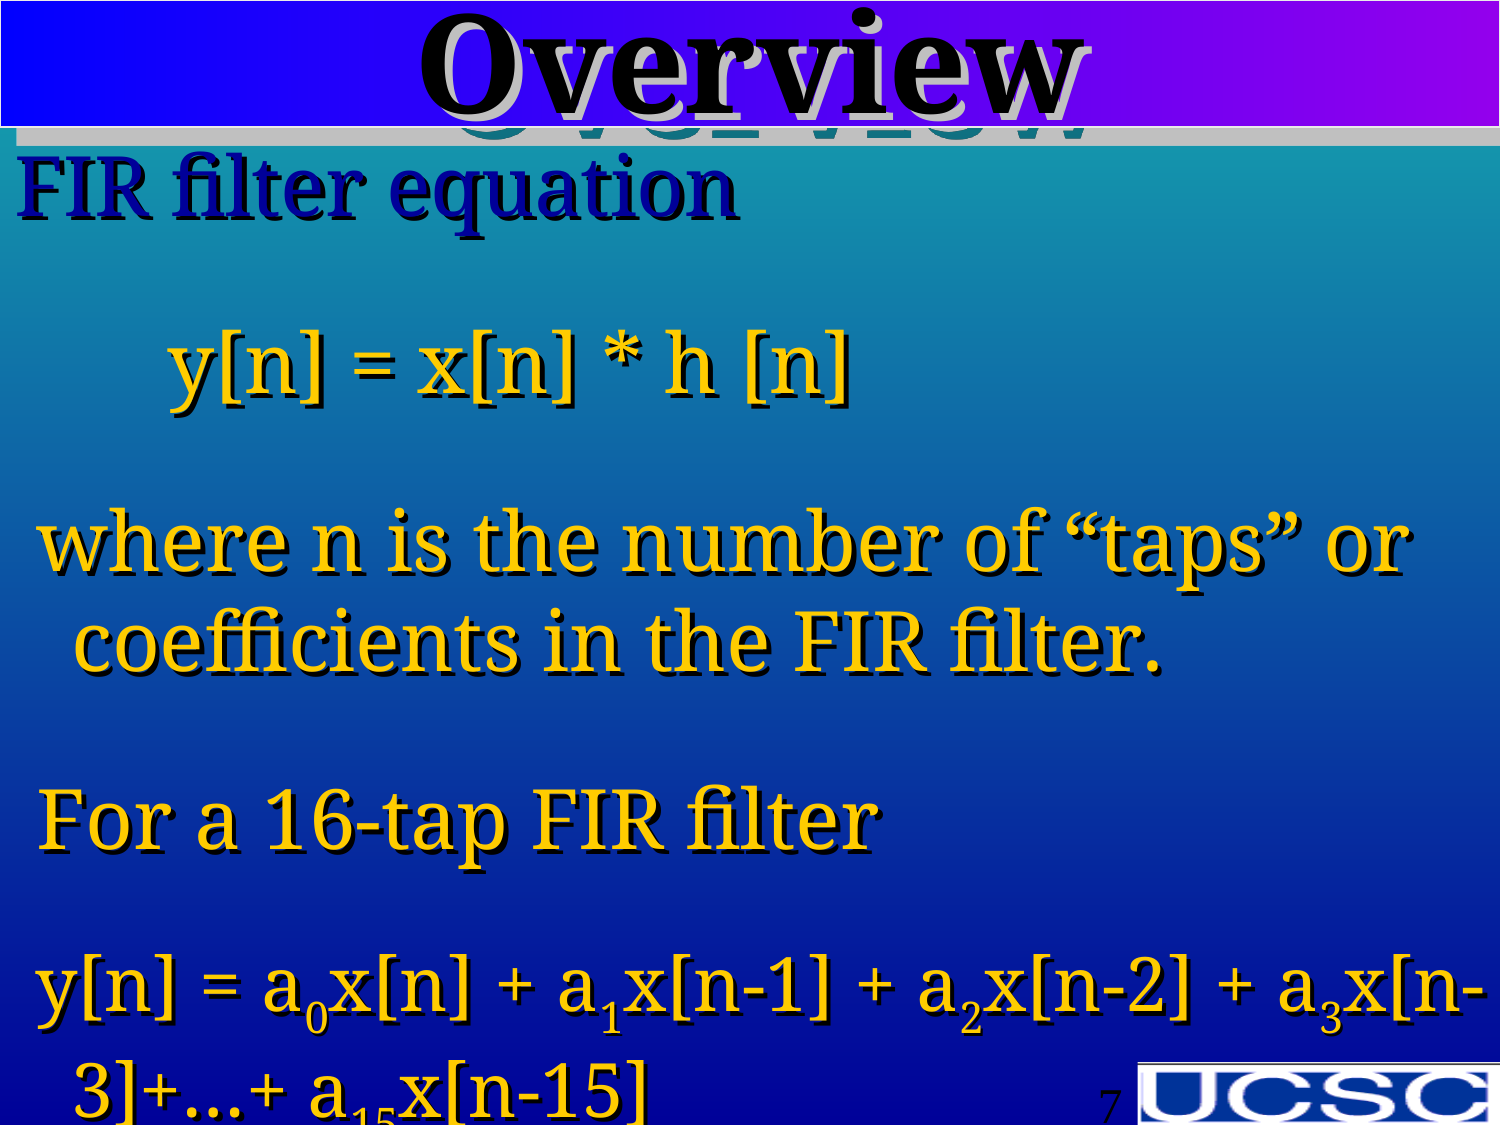

# Overview
FIR filter equation
 y[n] = x[n] * h [n]
 where n is the number of “taps” or coefficients in the FIR filter.
 For a 16-tap FIR filter
 y[n] = a0x[n] + a1x[n-1] + a2x[n-2] + a3x[n-3]+…+ a15x[n-15]
7